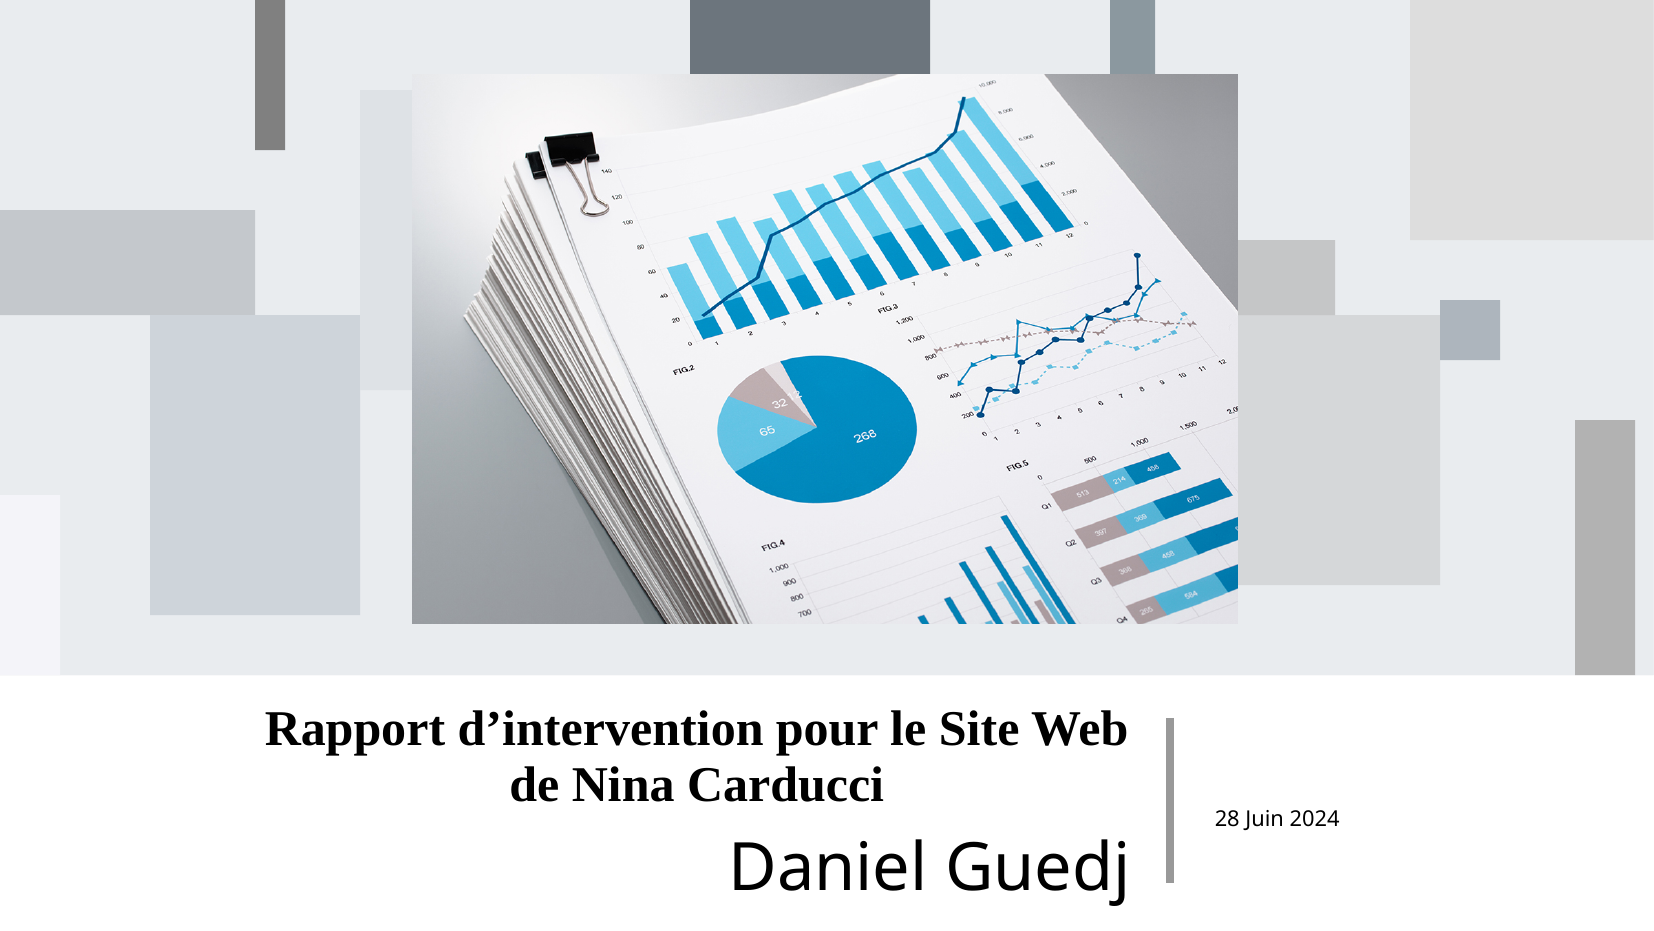

# Rapport d’intervention pour le Site Web de Nina Carducci
28 Juin 2024
Daniel Guedj